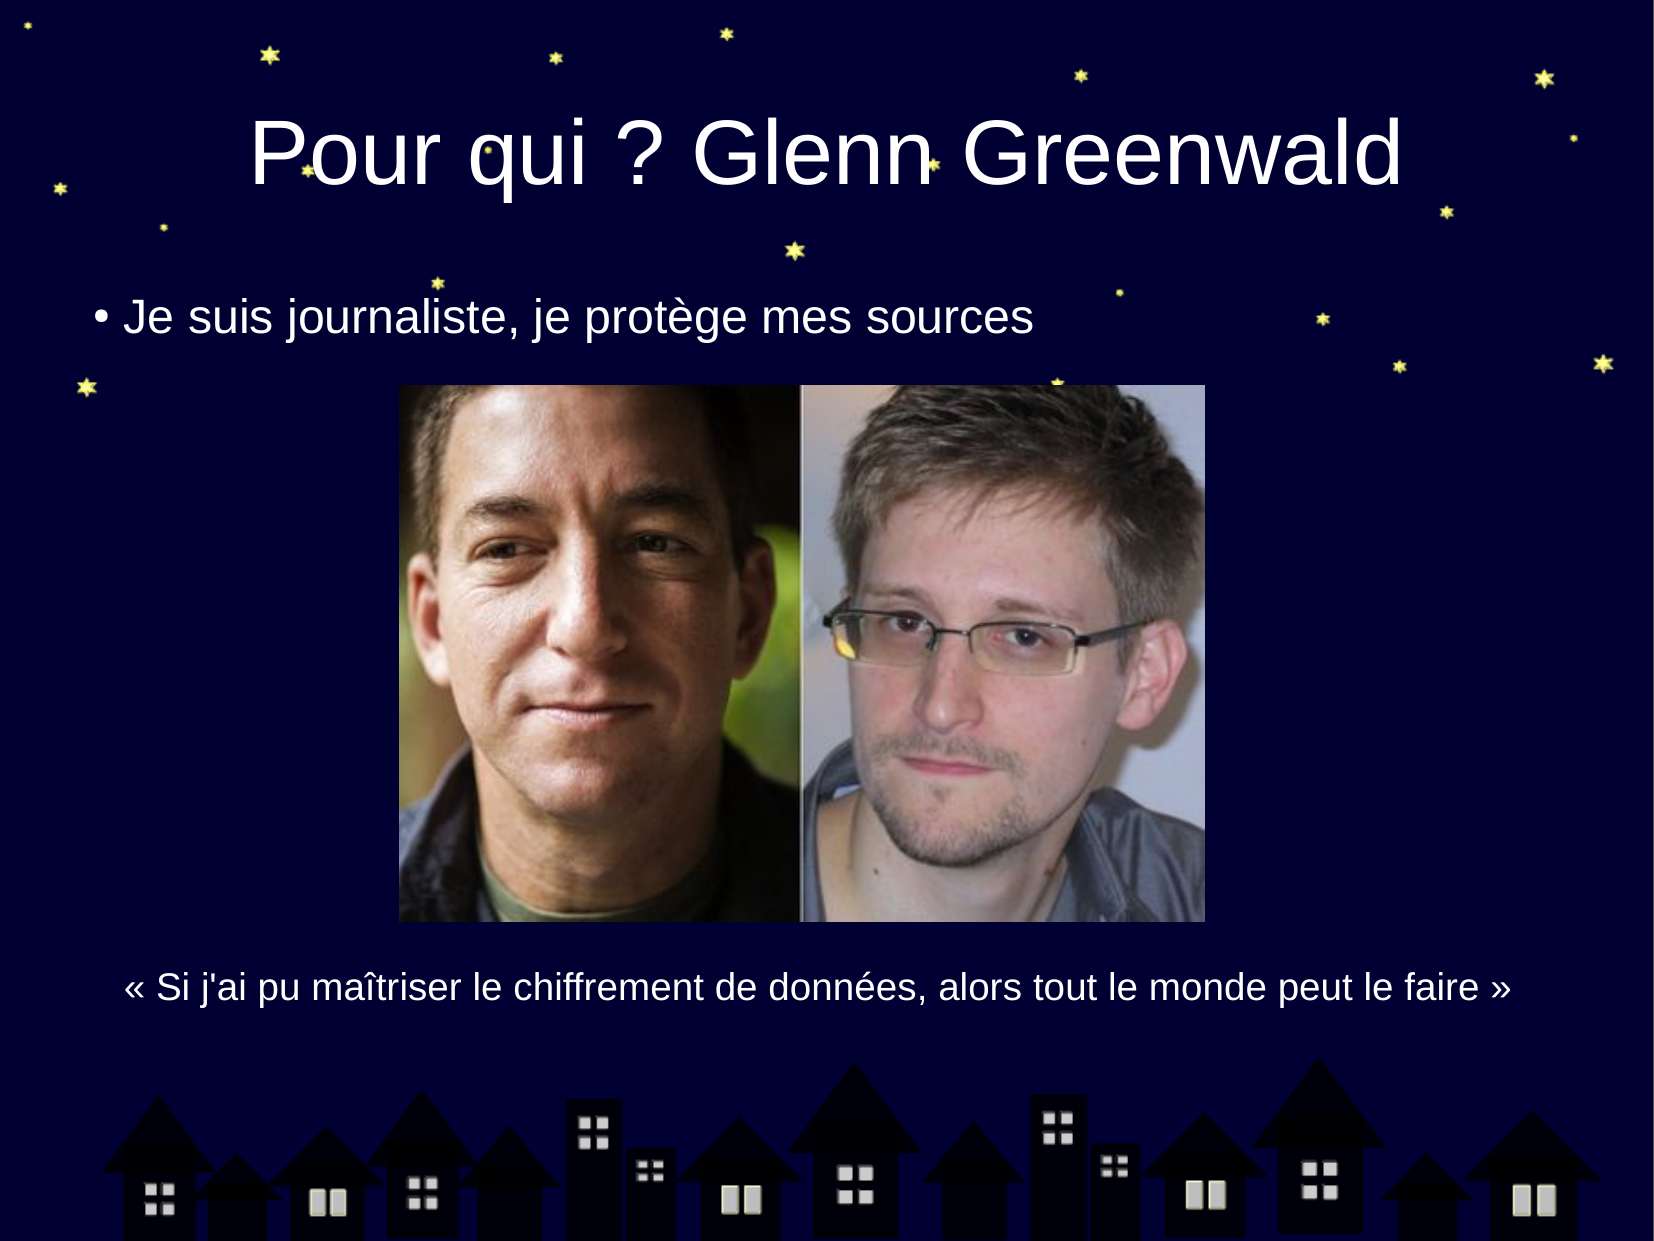

# Pour qui ? Glenn Greenwald
Je suis journaliste, je protège mes sources
« Si j'ai pu maîtriser le chiffrement de données, alors tout le monde peut le faire »